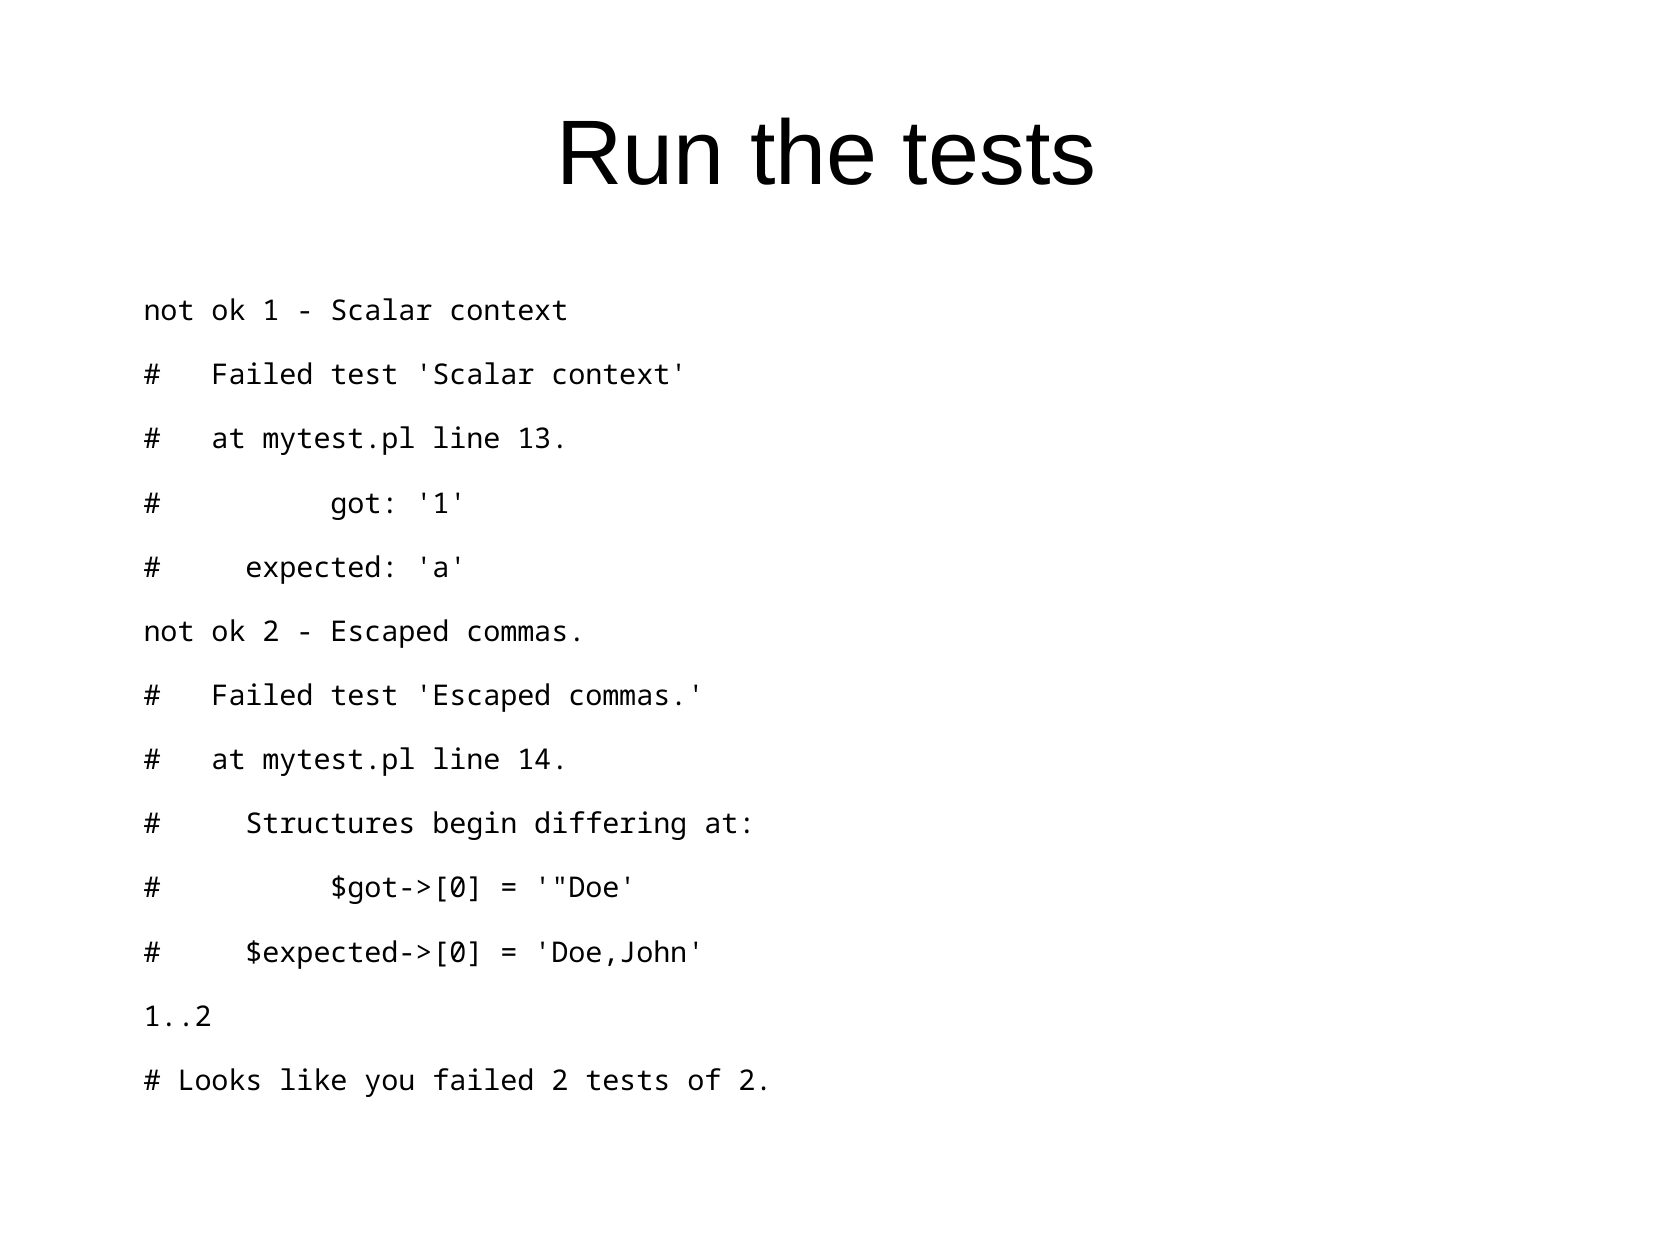

# Run the tests
not ok 1 - Scalar context
# Failed test 'Scalar context'
# at mytest.pl line 13.
# got: '1'
# expected: 'a'
not ok 2 - Escaped commas.
# Failed test 'Escaped commas.'
# at mytest.pl line 14.
# Structures begin differing at:
# $got->[0] = '"Doe'
# $expected->[0] = 'Doe,John'
1..2
# Looks like you failed 2 tests of 2.